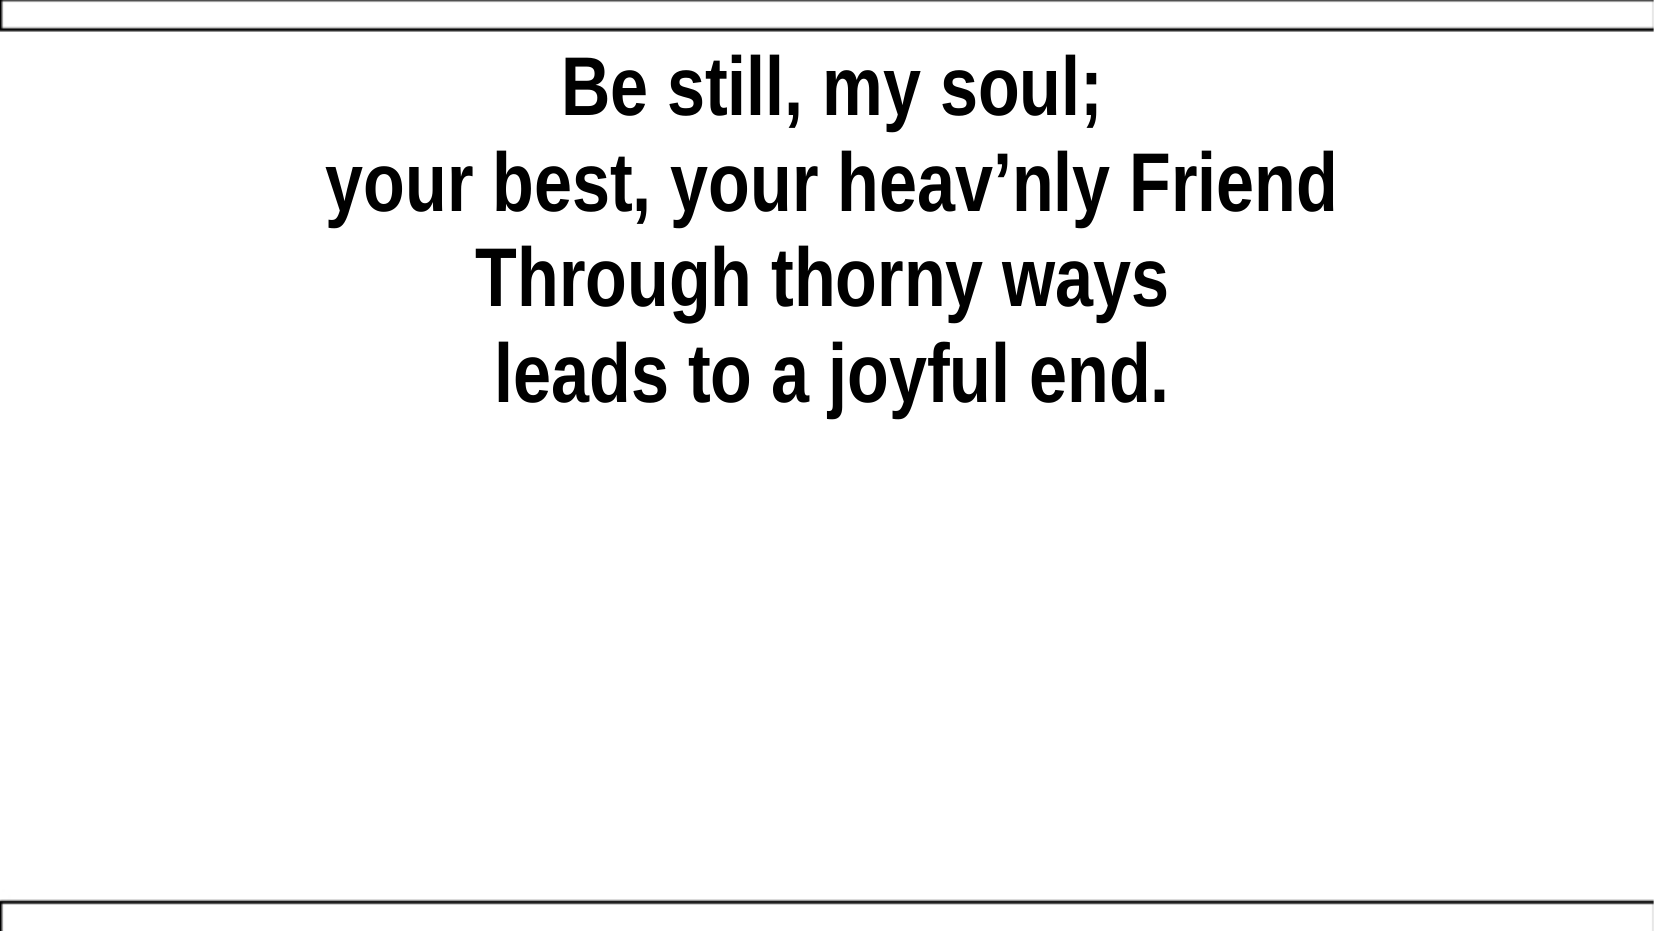

Be still, my soul;
your best, your heav’nly Friend
Through thorny ways
leads to a joyful end.